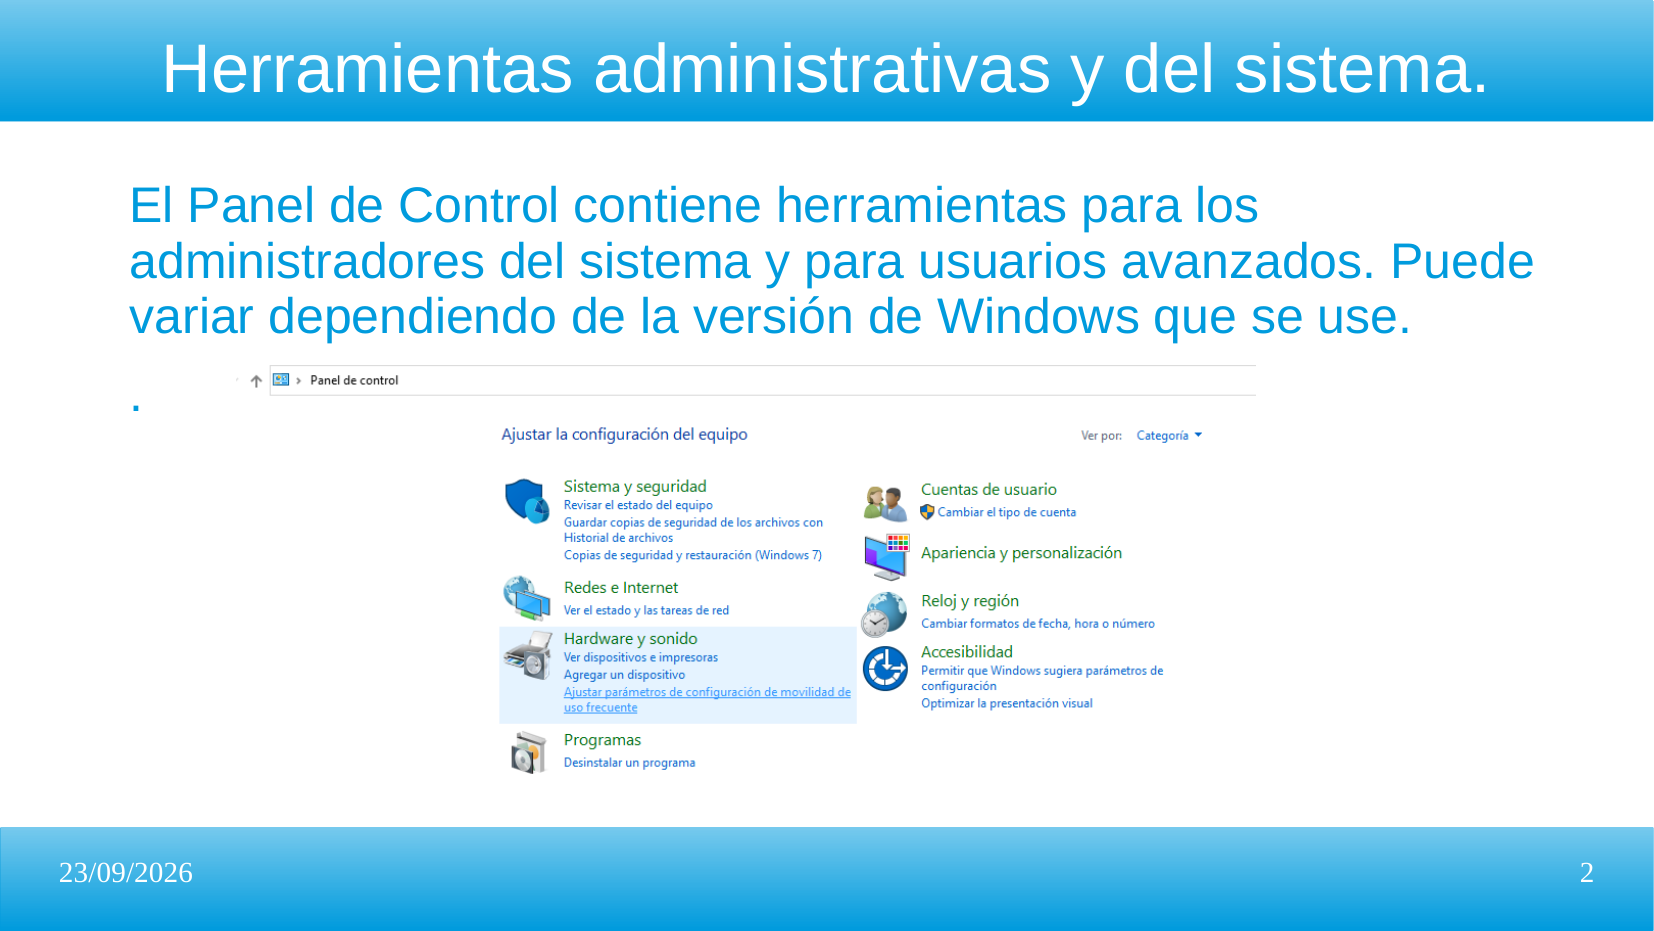

# Herramientas administrativas y del sistema.
El Panel de Control contiene herramientas para los administradores del sistema y para usuarios avanzados. Puede variar dependiendo de la versión de Windows que se use.
.
2